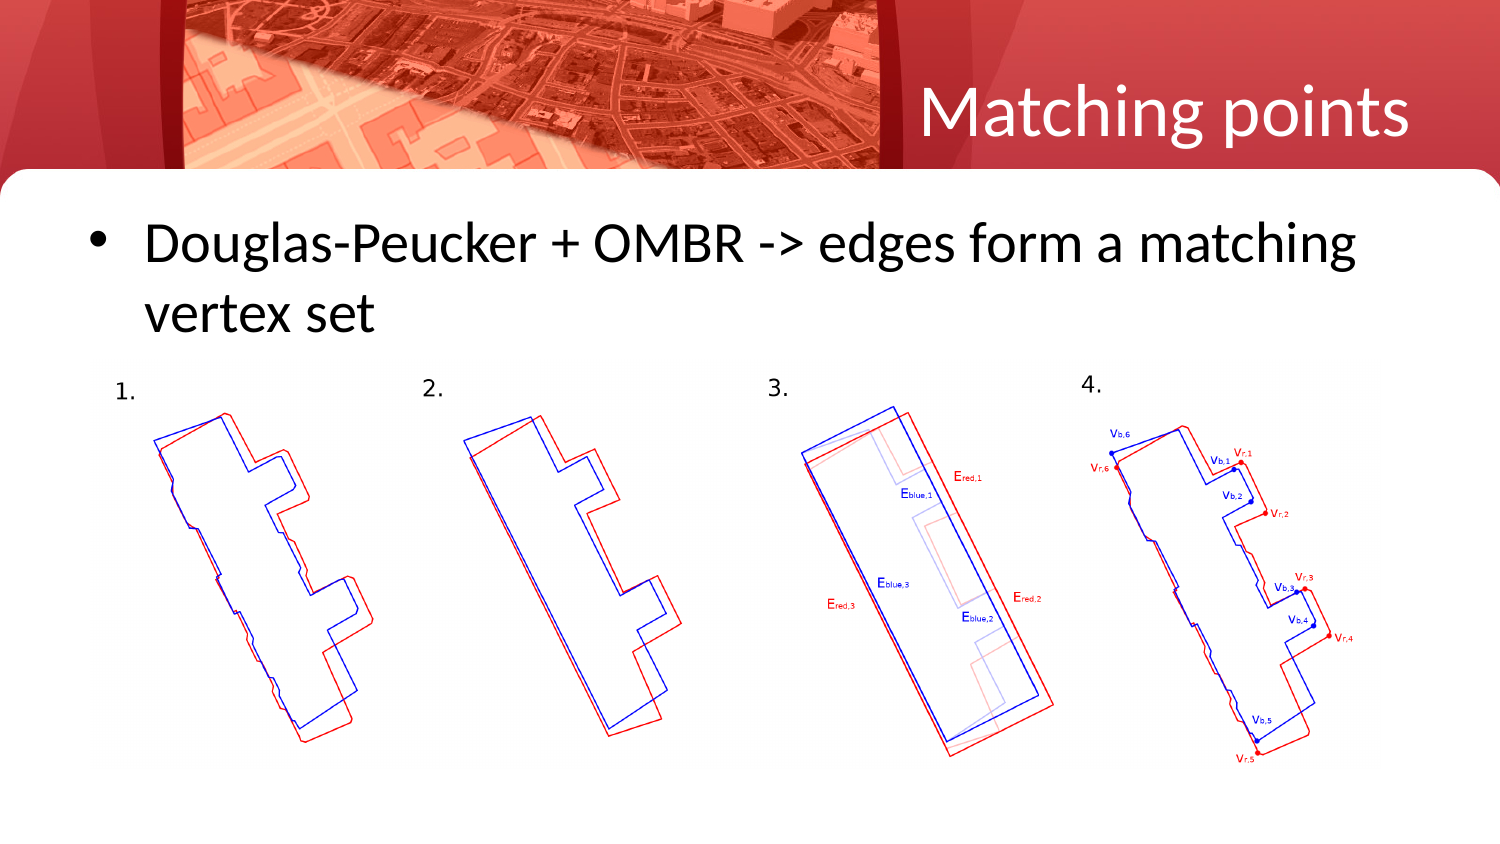

# Matching points
Douglas-Peucker + OMBR -> edges form a matching vertex set